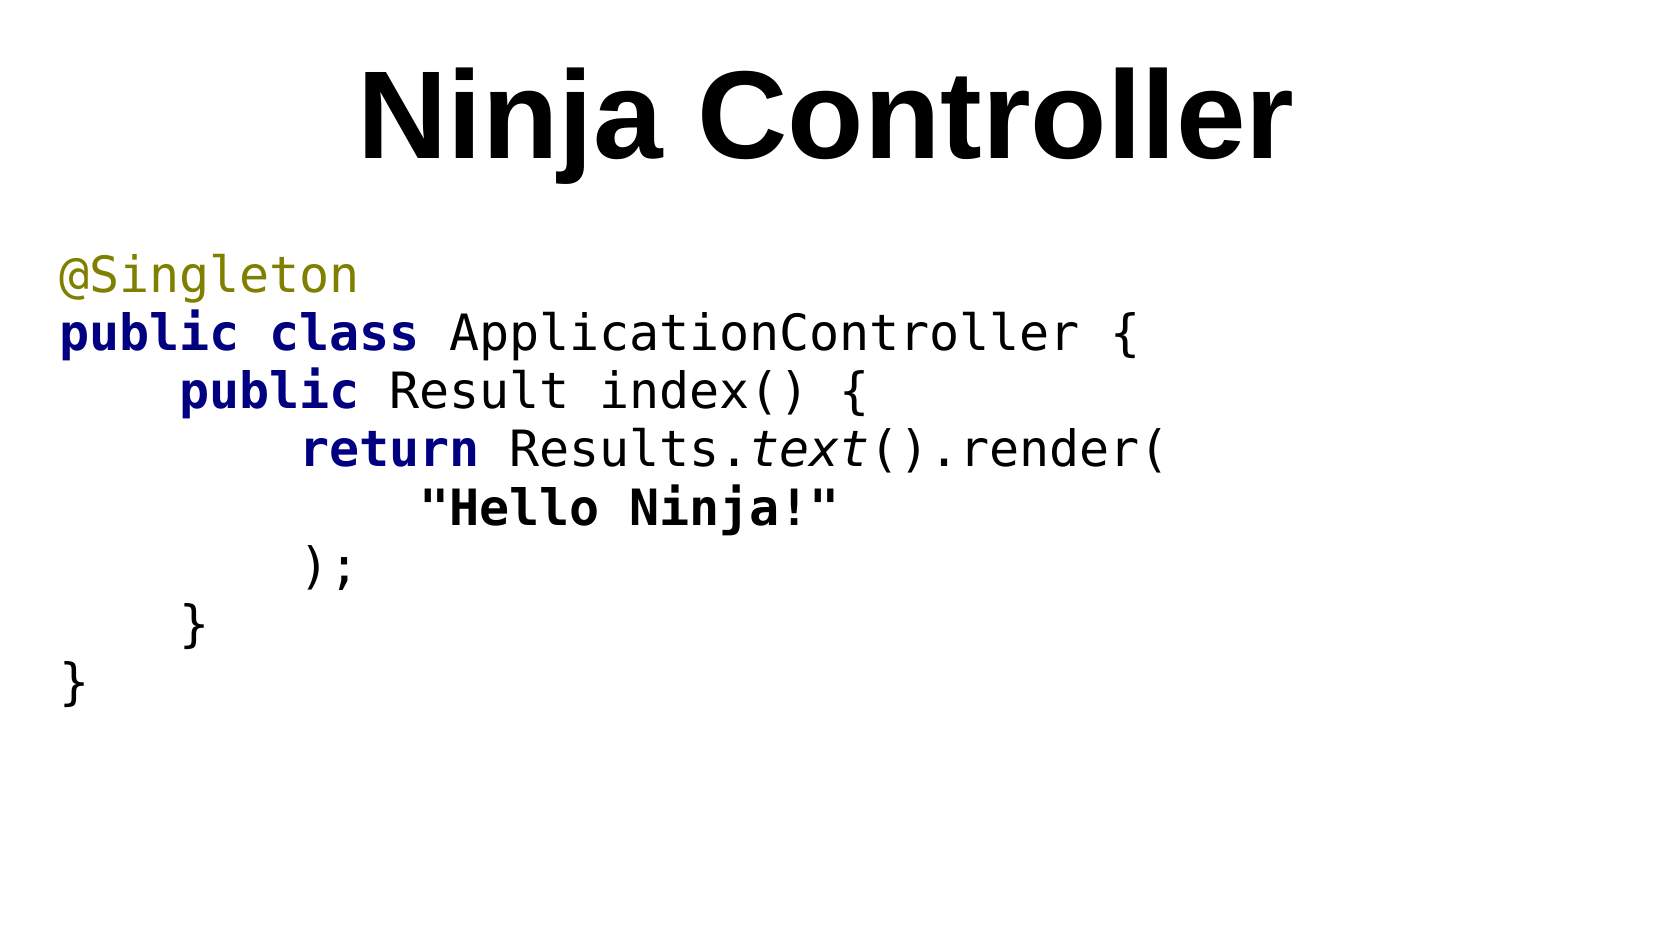

# Ninja Controller
@Singleton
public class ApplicationController {
 public Result index() {
 return Results.text().render(
 "Hello Ninja!"
 );
 }
}